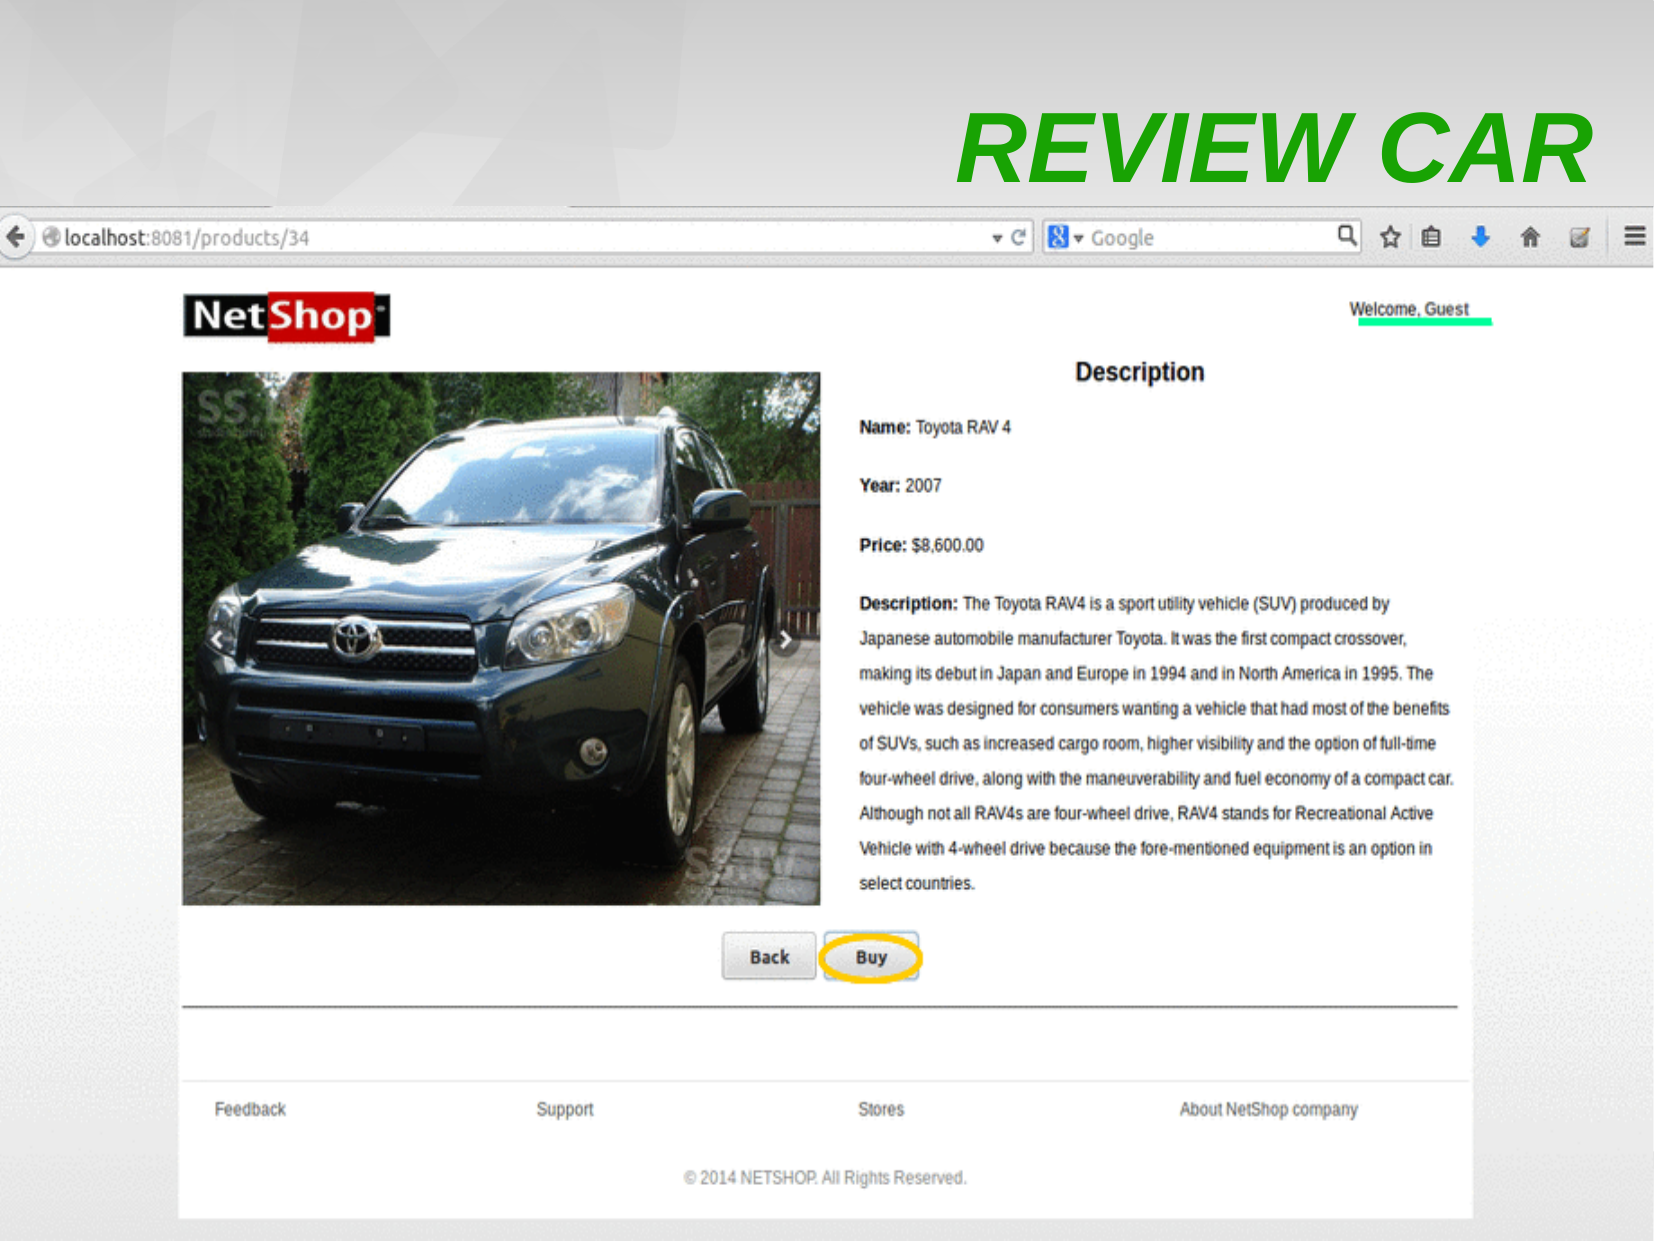

# REVIEW CAR
 Writing Selenium tests
Writing Mockito tests
Running tests
Running tests after changing source code
13
LibreOffice Productivity Suite